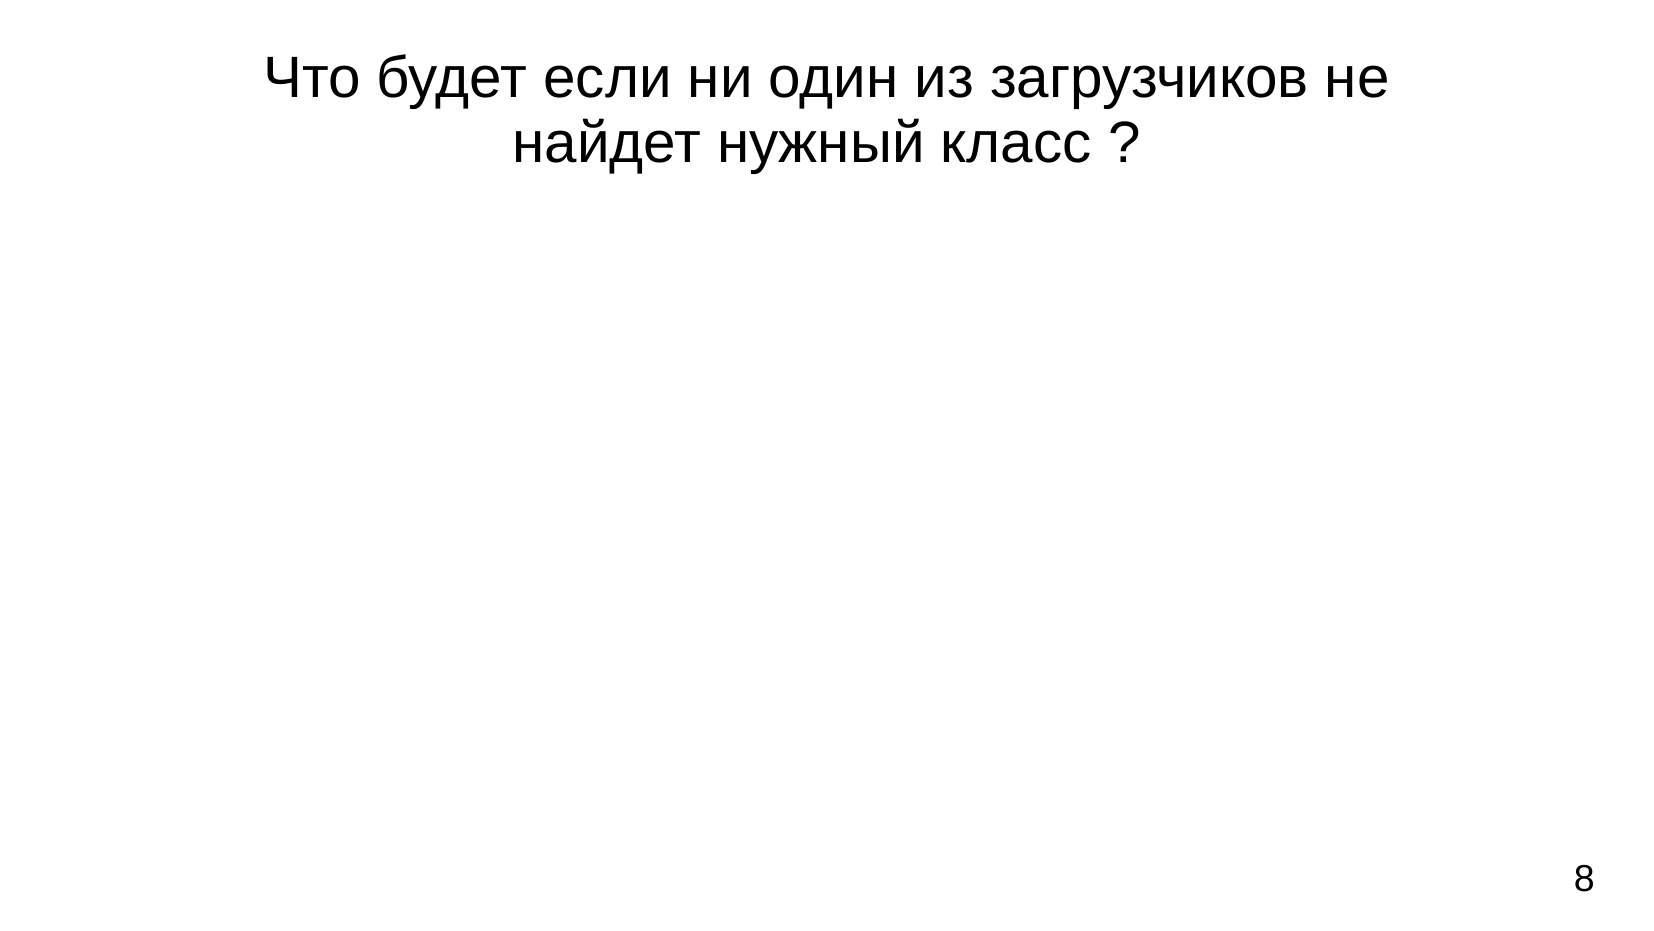

Что будет если ни один из загрузчиков не найдет нужный класс ?
8